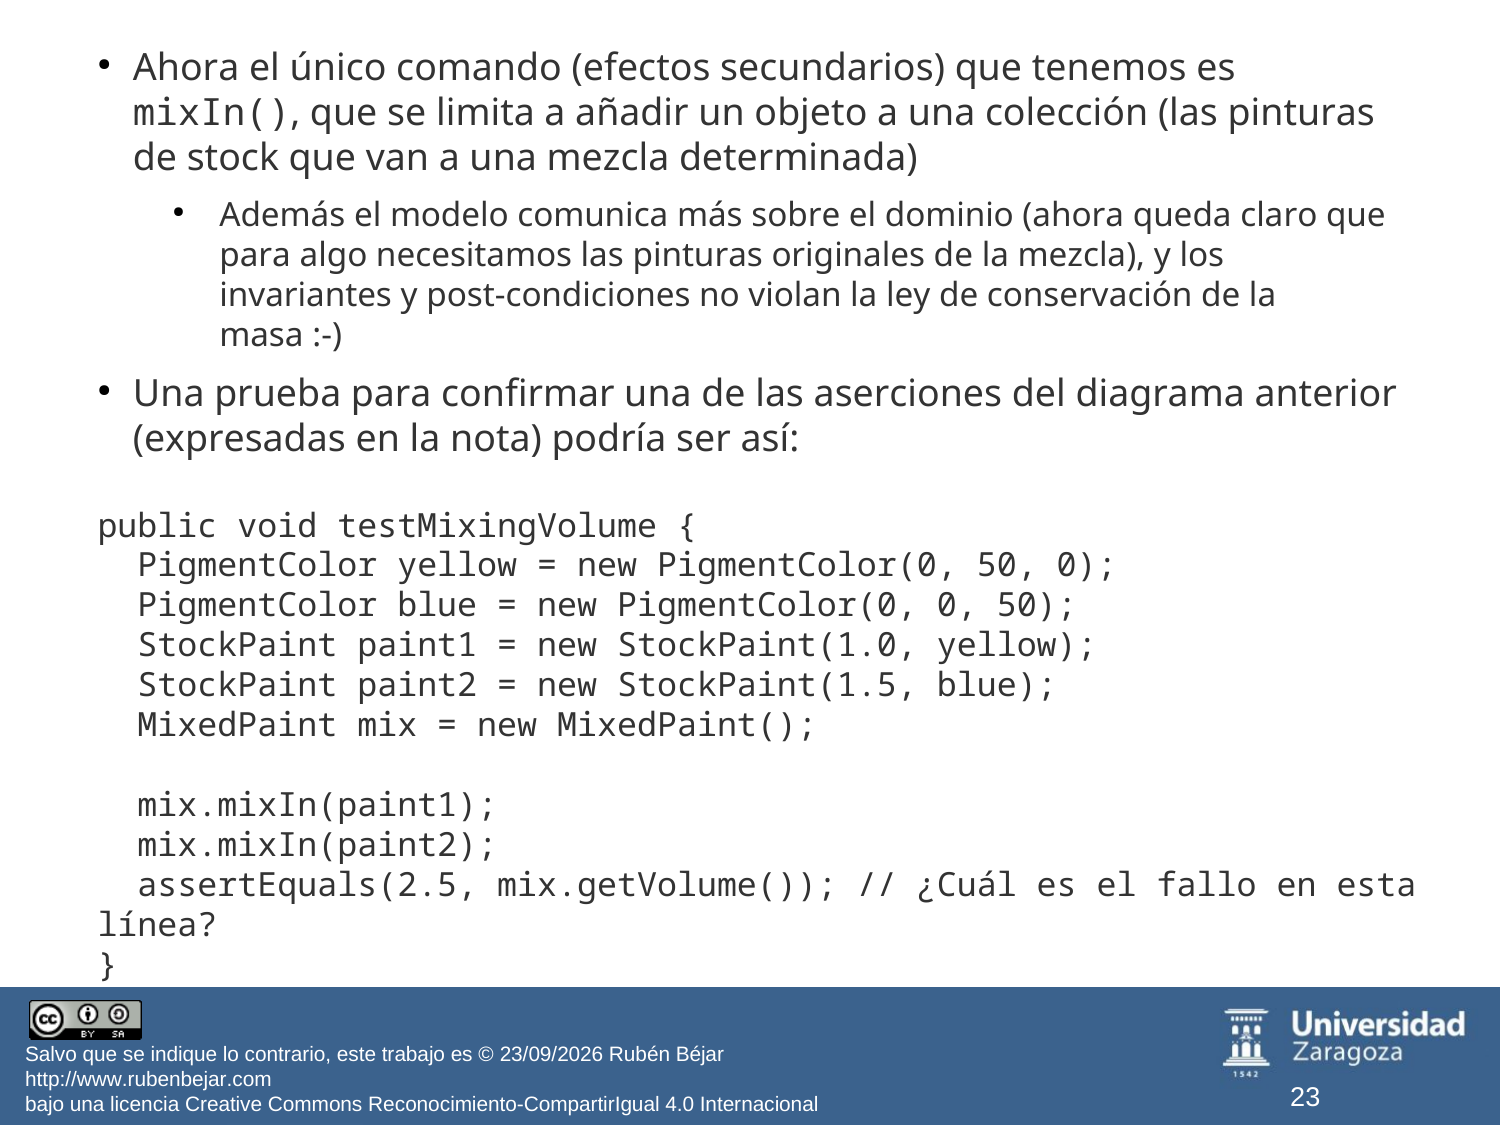

# Ahora el único comando (efectos secundarios) que tenemos es mixIn(), que se limita a añadir un objeto a una colección (las pinturas de stock que van a una mezcla determinada)
Además el modelo comunica más sobre el dominio (ahora queda claro que para algo necesitamos las pinturas originales de la mezcla), y los invariantes y post-condiciones no violan la ley de conservación de la masa :-)
Una prueba para confirmar una de las aserciones del diagrama anterior (expresadas en la nota) podría ser así:
public void testMixingVolume {
 PigmentColor yellow = new PigmentColor(0, 50, 0);
 PigmentColor blue = new PigmentColor(0, 0, 50);
 StockPaint paint1 = new StockPaint(1.0, yellow);
 StockPaint paint2 = new StockPaint(1.5, blue);
 MixedPaint mix = new MixedPaint();
 mix.mixIn(paint1);
 mix.mixIn(paint2);
 assertEquals(2.5, mix.getVolume()); // ¿Cuál es el fallo en esta línea?
}